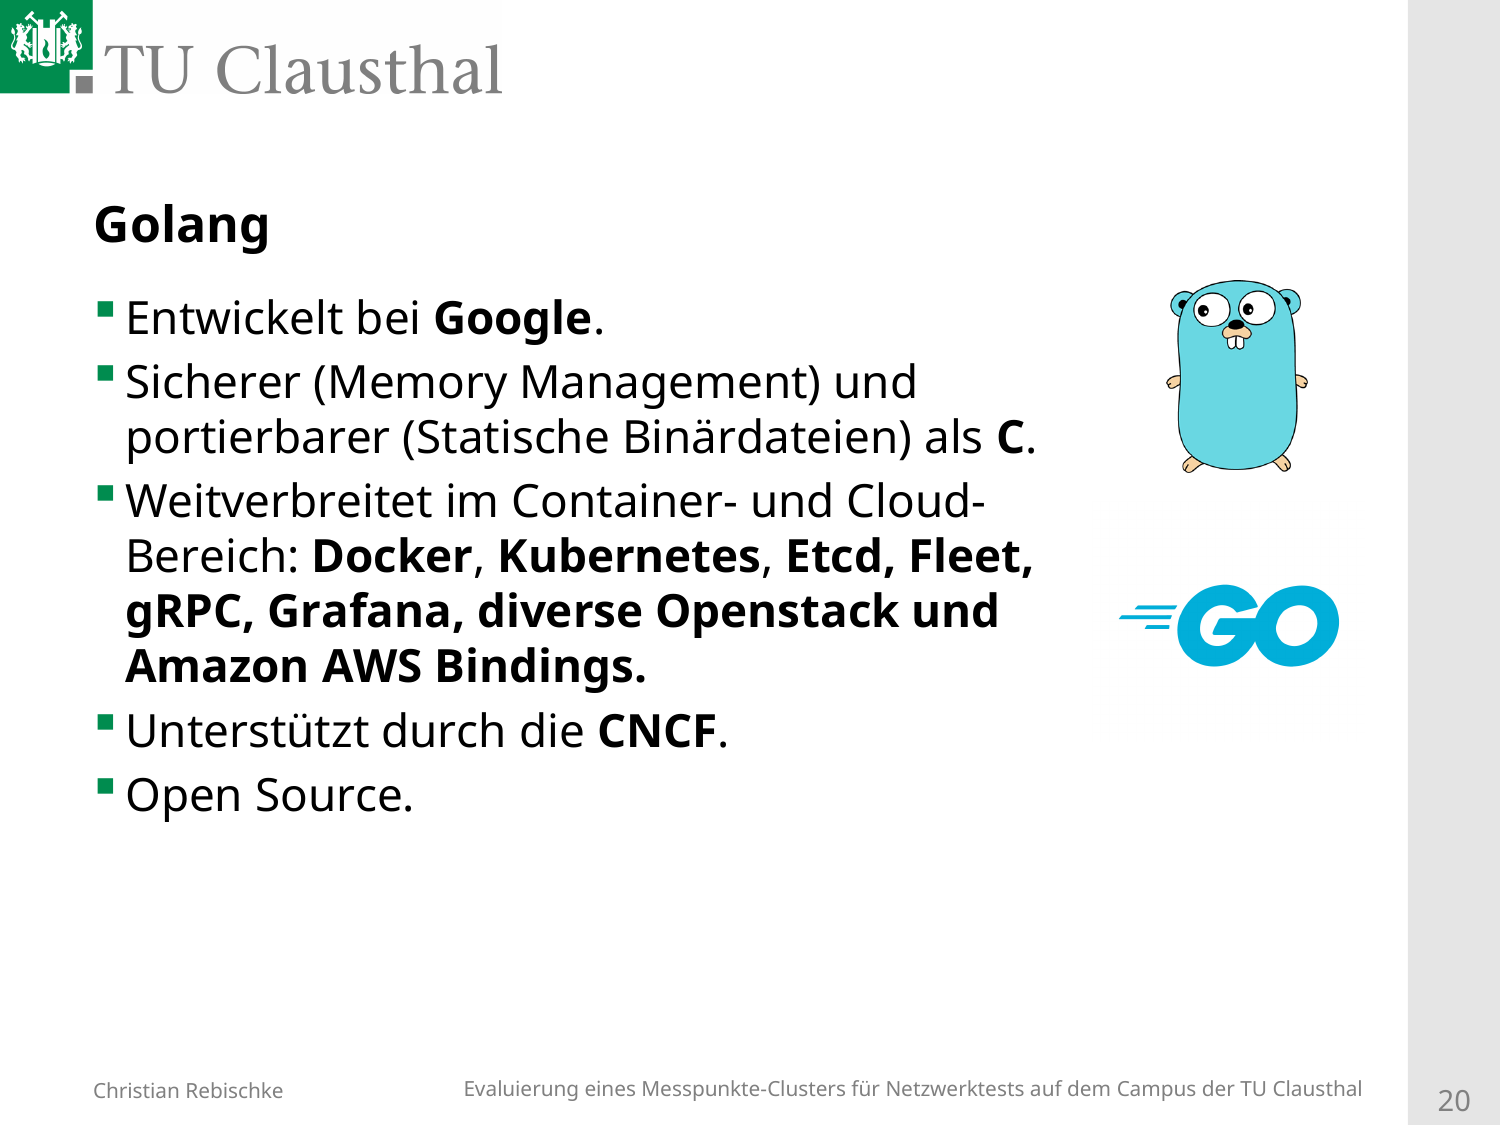

# Golang
Entwickelt bei Google.
Sicherer (Memory Management) und portierbarer (Statische Binärdateien) als C.
Weitverbreitet im Container- und Cloud-Bereich: Docker, Kubernetes, Etcd, Fleet, gRPC, Grafana, diverse Openstack und Amazon AWS Bindings.
Unterstützt durch die CNCF.
Open Source.